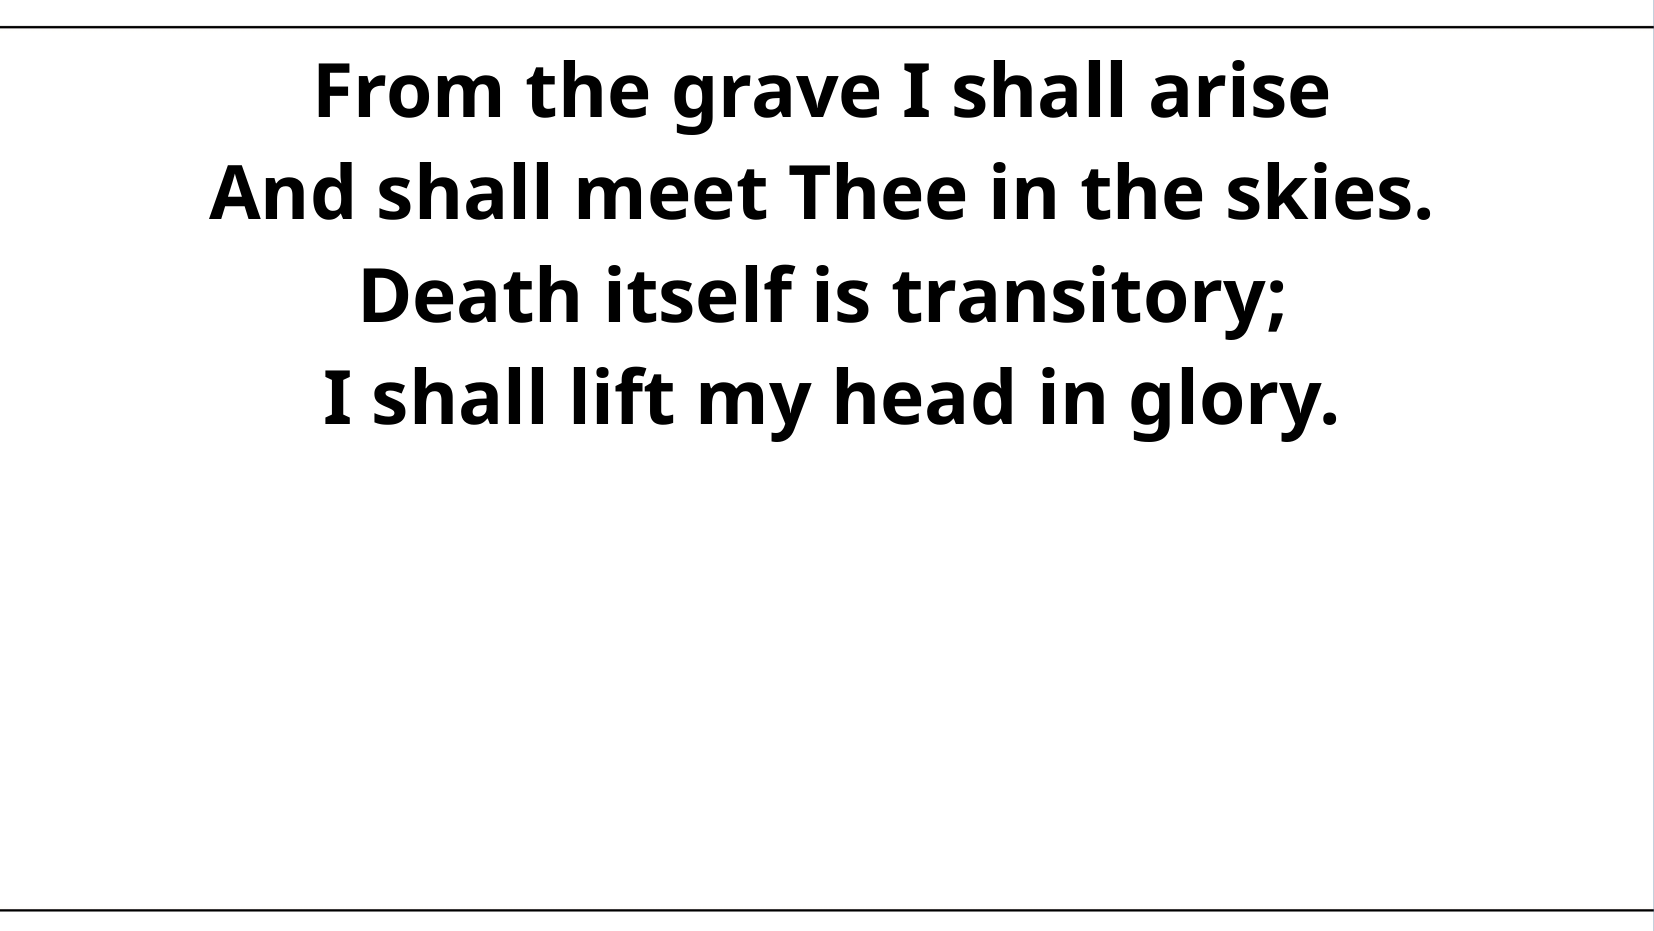

From the grave I shall arise
And shall meet Thee in the skies.
Death itself is transitory;
I shall lift my head in glory.